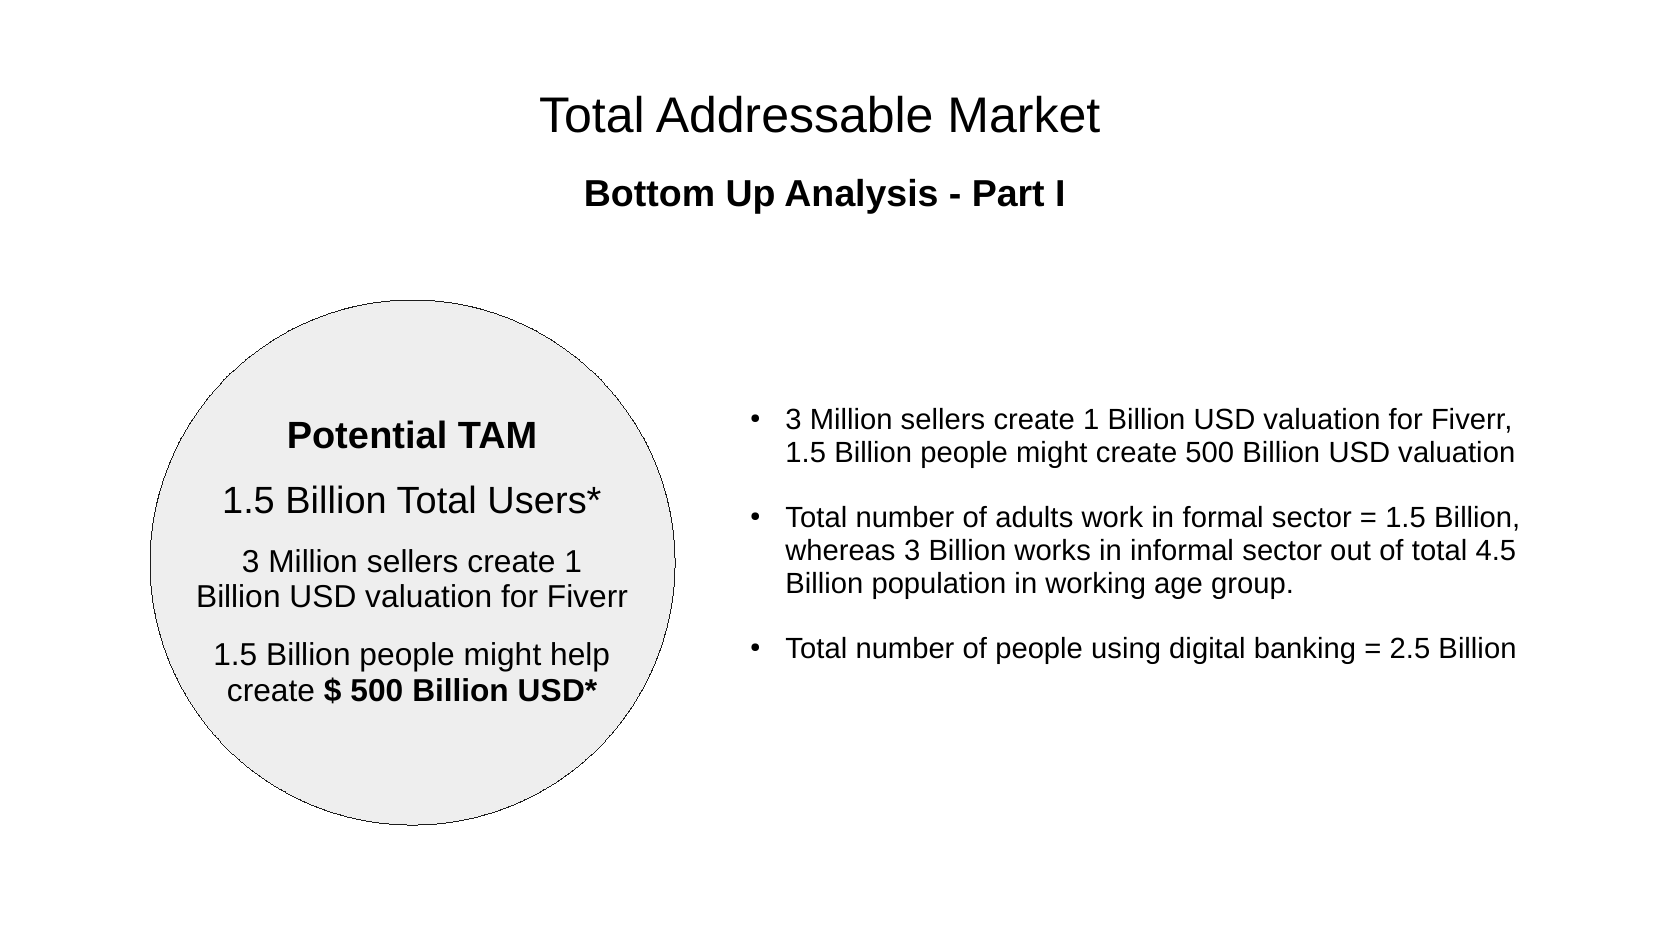

# Total Addressable Market
Bottom Up Analysis - Part I
Potential TAM
1.5 Billion Total Users*
3 Million sellers create 1 Billion USD valuation for Fiverr
1.5 Billion people might help create $ 500 Billion USD*
3 Million sellers create 1 Billion USD valuation for Fiverr,
1.5 Billion people might create 500 Billion USD valuation
Total number of adults work in formal sector = 1.5 Billion, whereas 3 Billion works in informal sector out of total 4.5 Billion population in working age group.
Total number of people using digital banking = 2.5 Billion